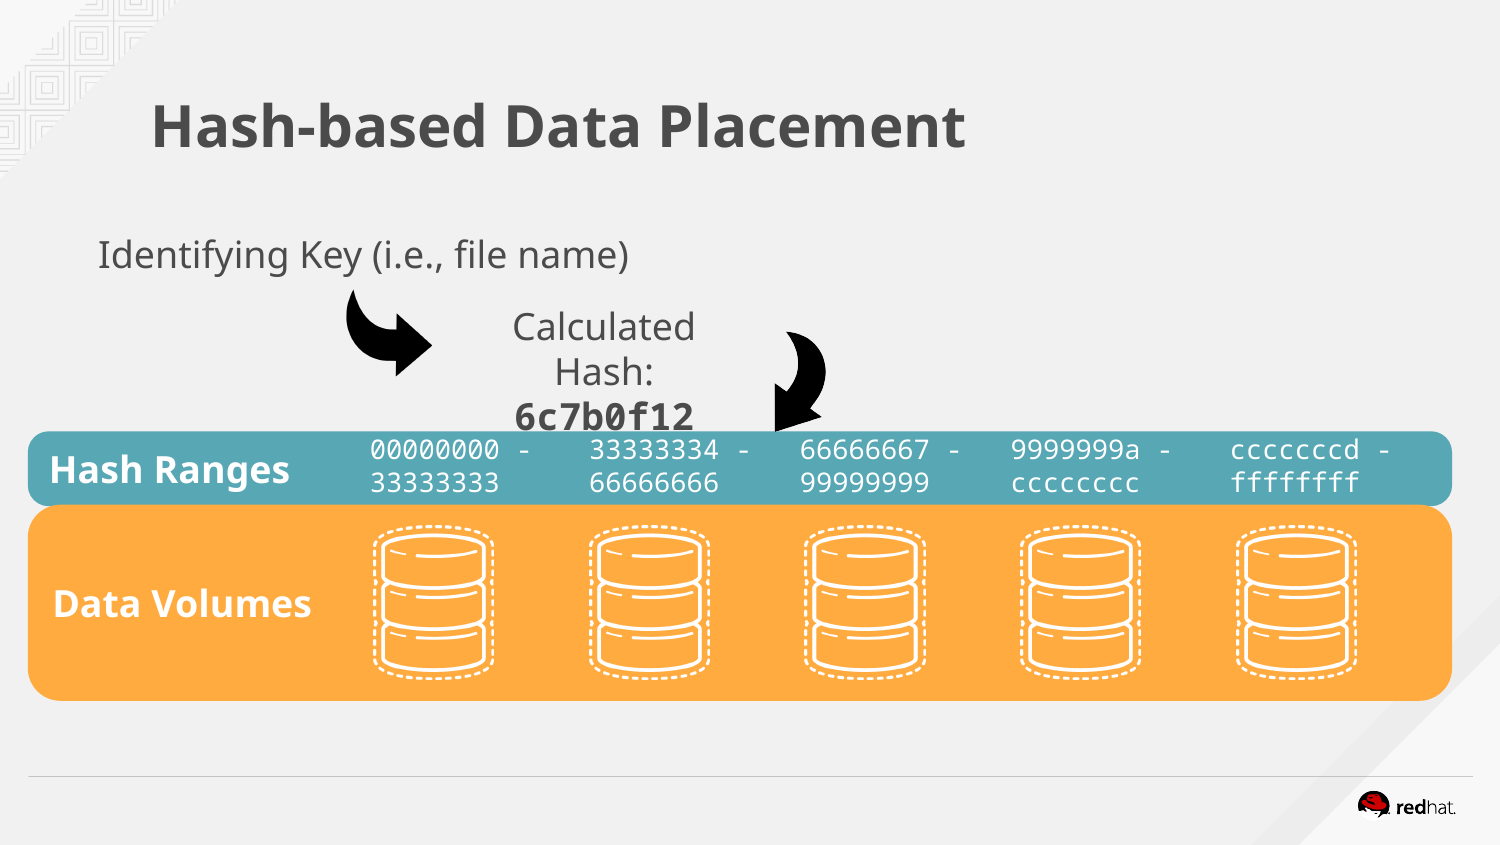

Hash-based Data Placement
Identifying Key (i.e., file name)
Calculated Hash: 6c7b0f12
00000000 -
33333333
33333334 -
66666666
66666667 -
99999999
9999999a -
cccccccc
cccccccd -
ffffffff
Hash Ranges
Data Volumes